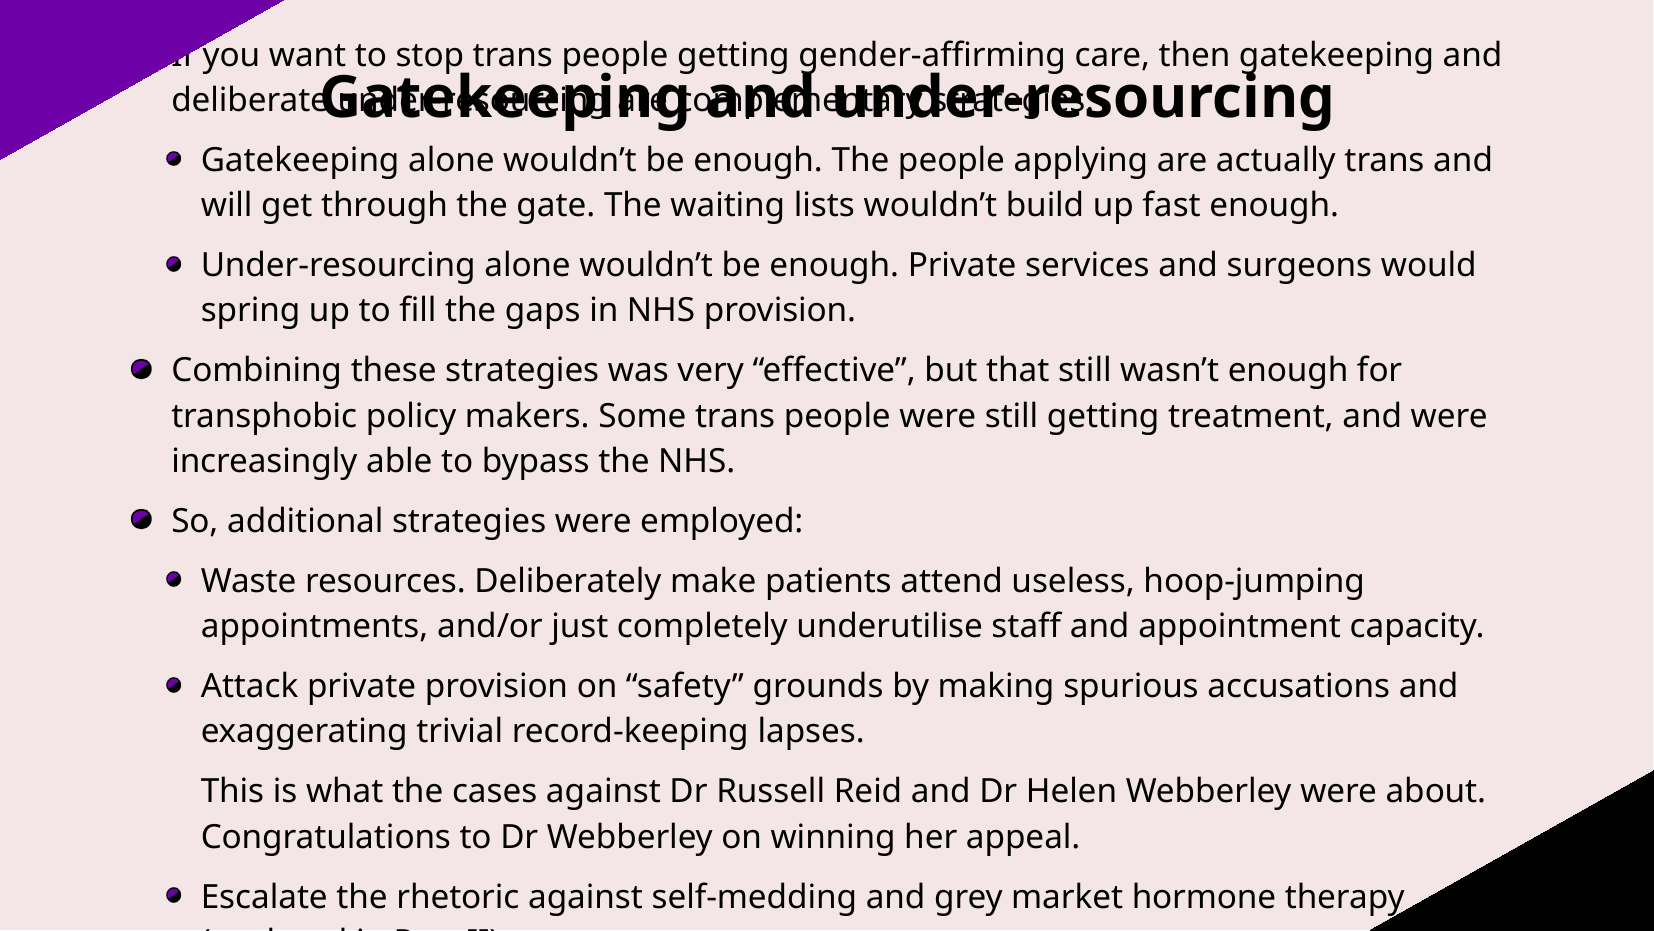

If you want to stop trans people getting gender-affirming care, then gatekeeping and deliberate under-resourcing are complementary strategies:
Gatekeeping alone wouldn’t be enough. The people applying are actually trans and will get through the gate. The waiting lists wouldn’t build up fast enough.
Under-resourcing alone wouldn’t be enough. Private services and surgeons would spring up to fill the gaps in NHS provision.
Combining these strategies was very “effective”, but that still wasn’t enough for transphobic policy makers. Some trans people were still getting treatment, and were increasingly able to bypass the NHS.
So, additional strategies were employed:
Waste resources. Deliberately make patients attend useless, hoop-jumping appointments, and/or just completely underutilise staff and appointment capacity.
Attack private provision on “safety” grounds by making spurious accusations and exaggerating trivial record-keeping lapses.
This is what the cases against Dr Russell Reid and Dr Helen Webberley were about. Congratulations to Dr Webberley on winning her appeal.
Escalate the rhetoric against self-medding and grey market hormone therapy (explored in Part II).
# Gatekeeping and under-resourcing